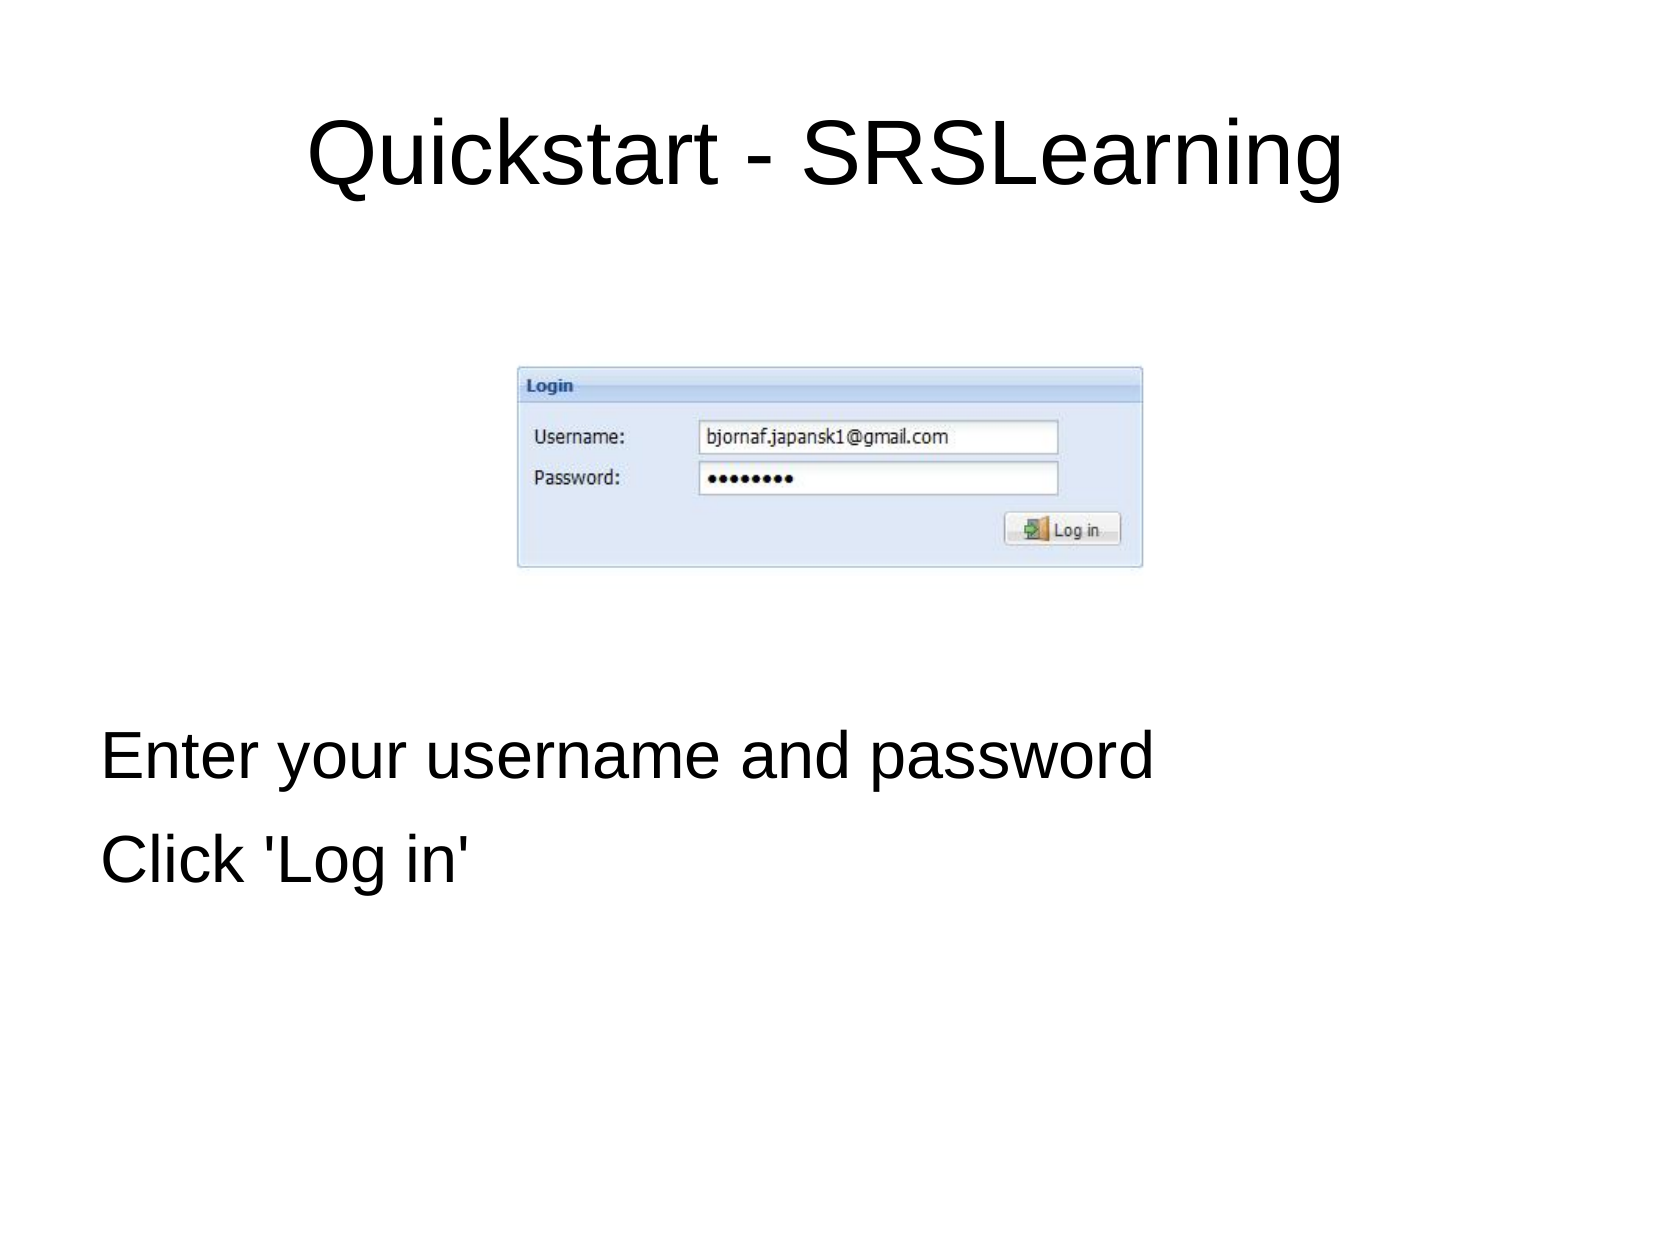

# Quickstart - SRSLearning
Enter your username and password
Click 'Log in'